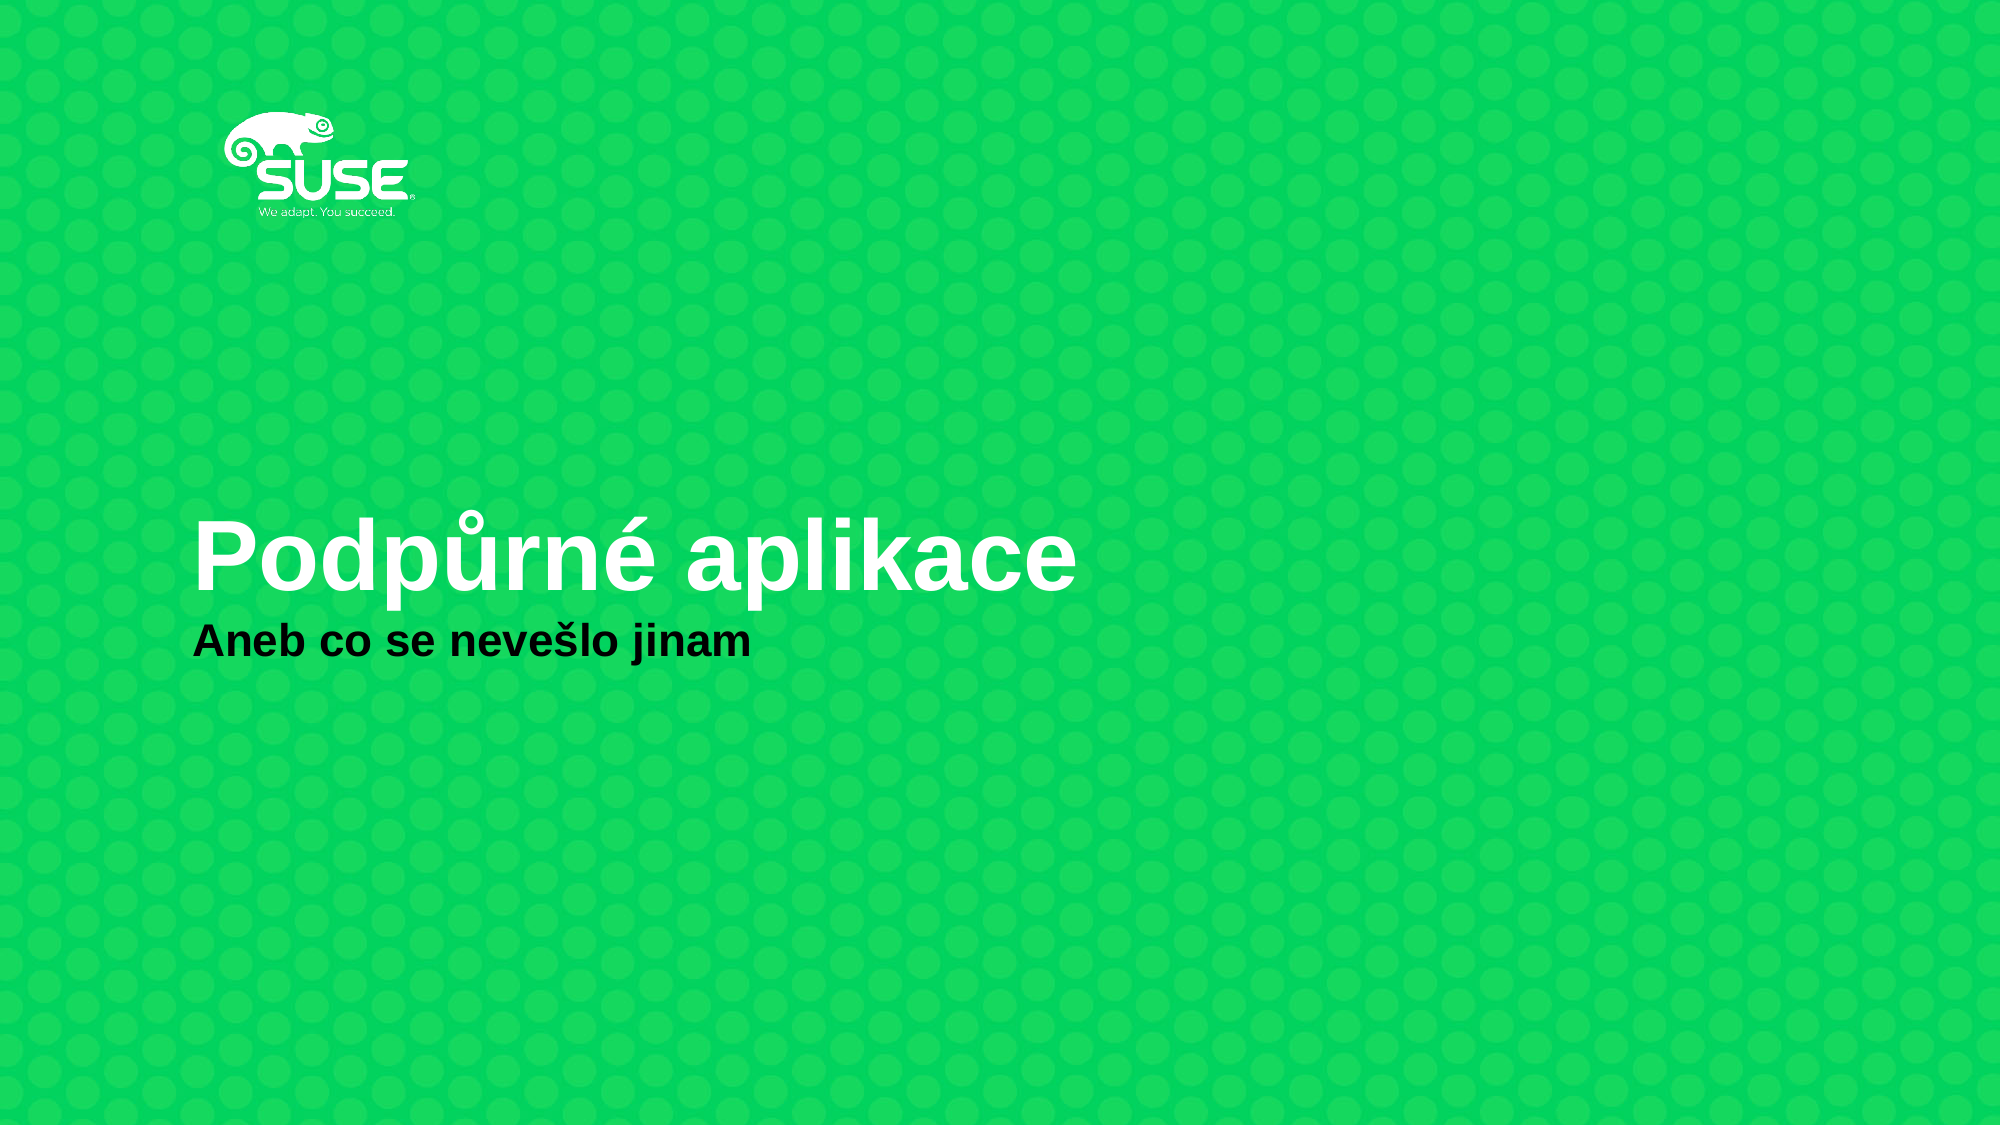

# Podpůrné aplikace Aneb co se nevešlo jinam